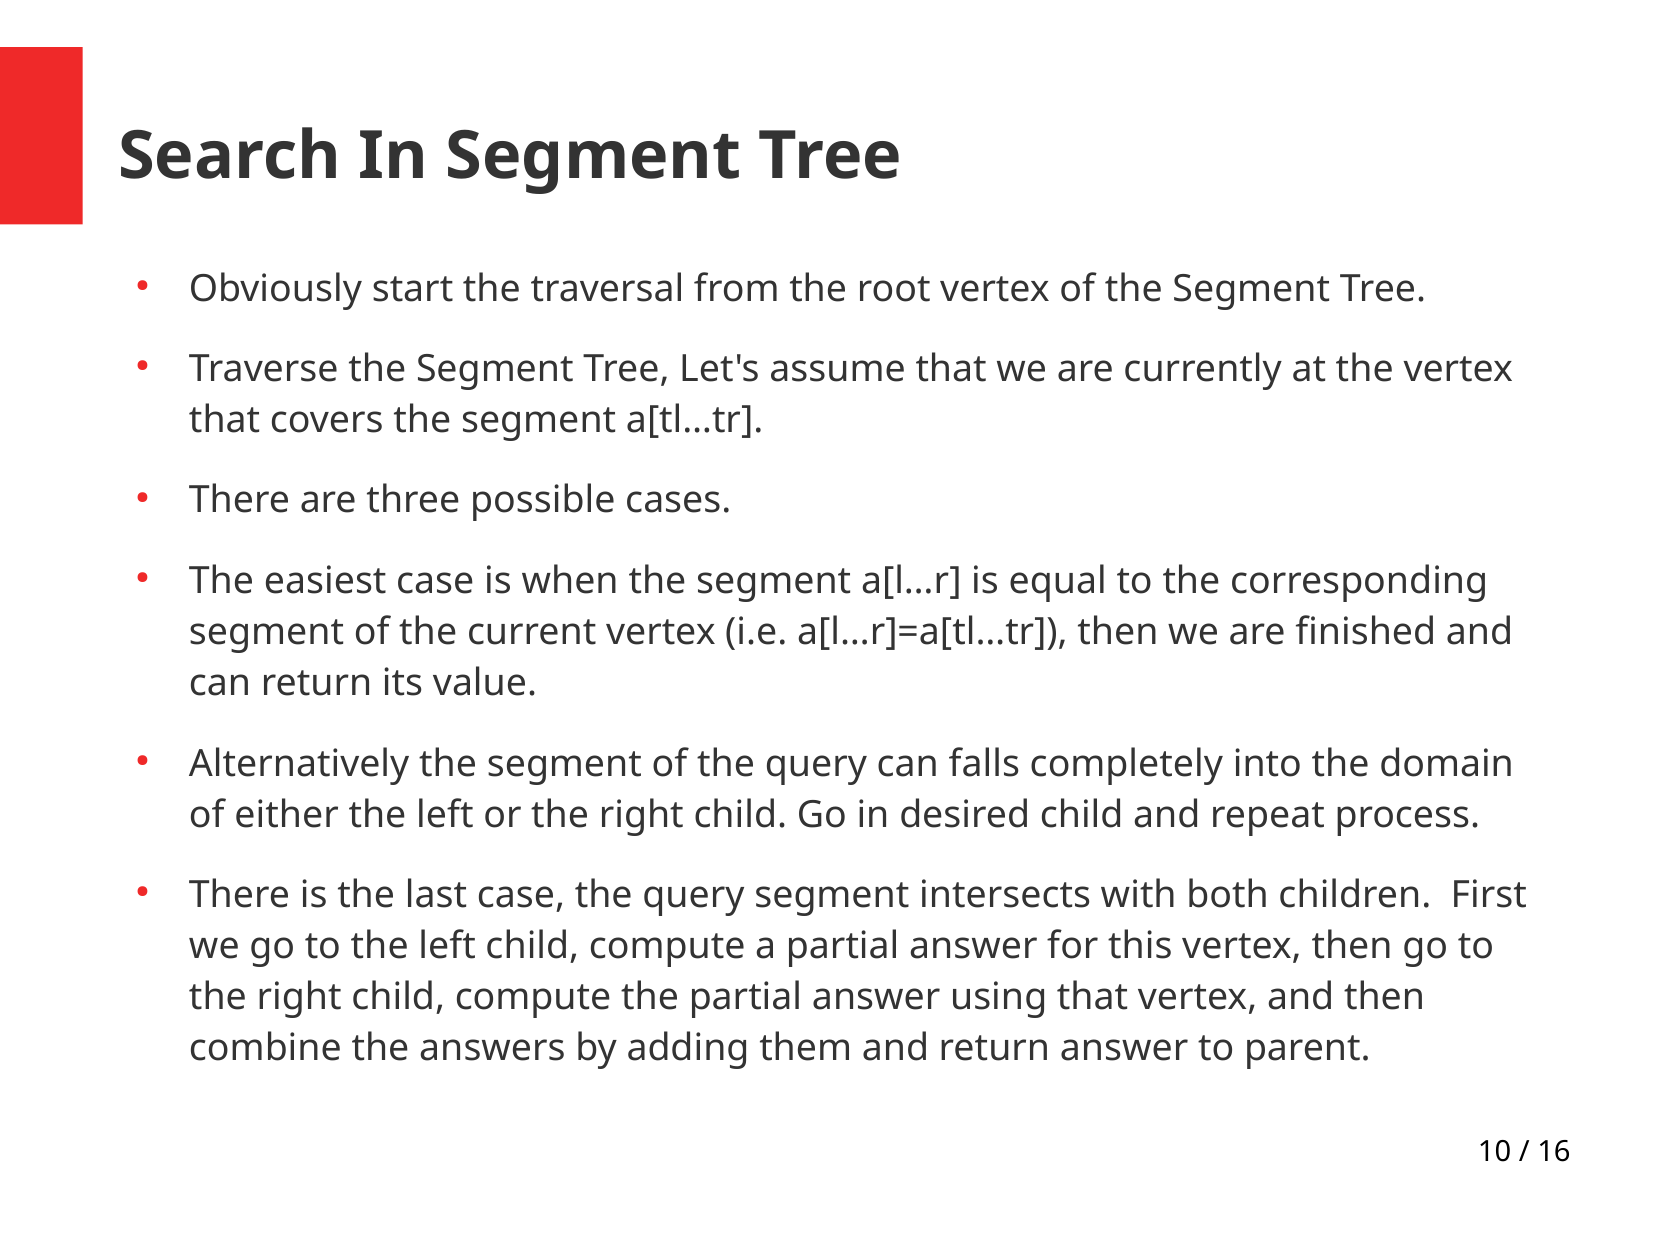

# Search In Segment Tree
Obviously start the traversal from the root vertex of the Segment Tree.
Traverse the Segment Tree, Let's assume that we are currently at the vertex that covers the segment a[tl…tr].
There are three possible cases.
The easiest case is when the segment a[l…r] is equal to the corresponding segment of the current vertex (i.e. a[l…r]=a[tl…tr]), then we are finished and can return its value.
Alternatively the segment of the query can falls completely into the domain of either the left or the right child. Go in desired child and repeat process.
There is the last case, the query segment intersects with both children. First we go to the left child, compute a partial answer for this vertex, then go to the right child, compute the partial answer using that vertex, and then combine the answers by adding them and return answer to parent.
10